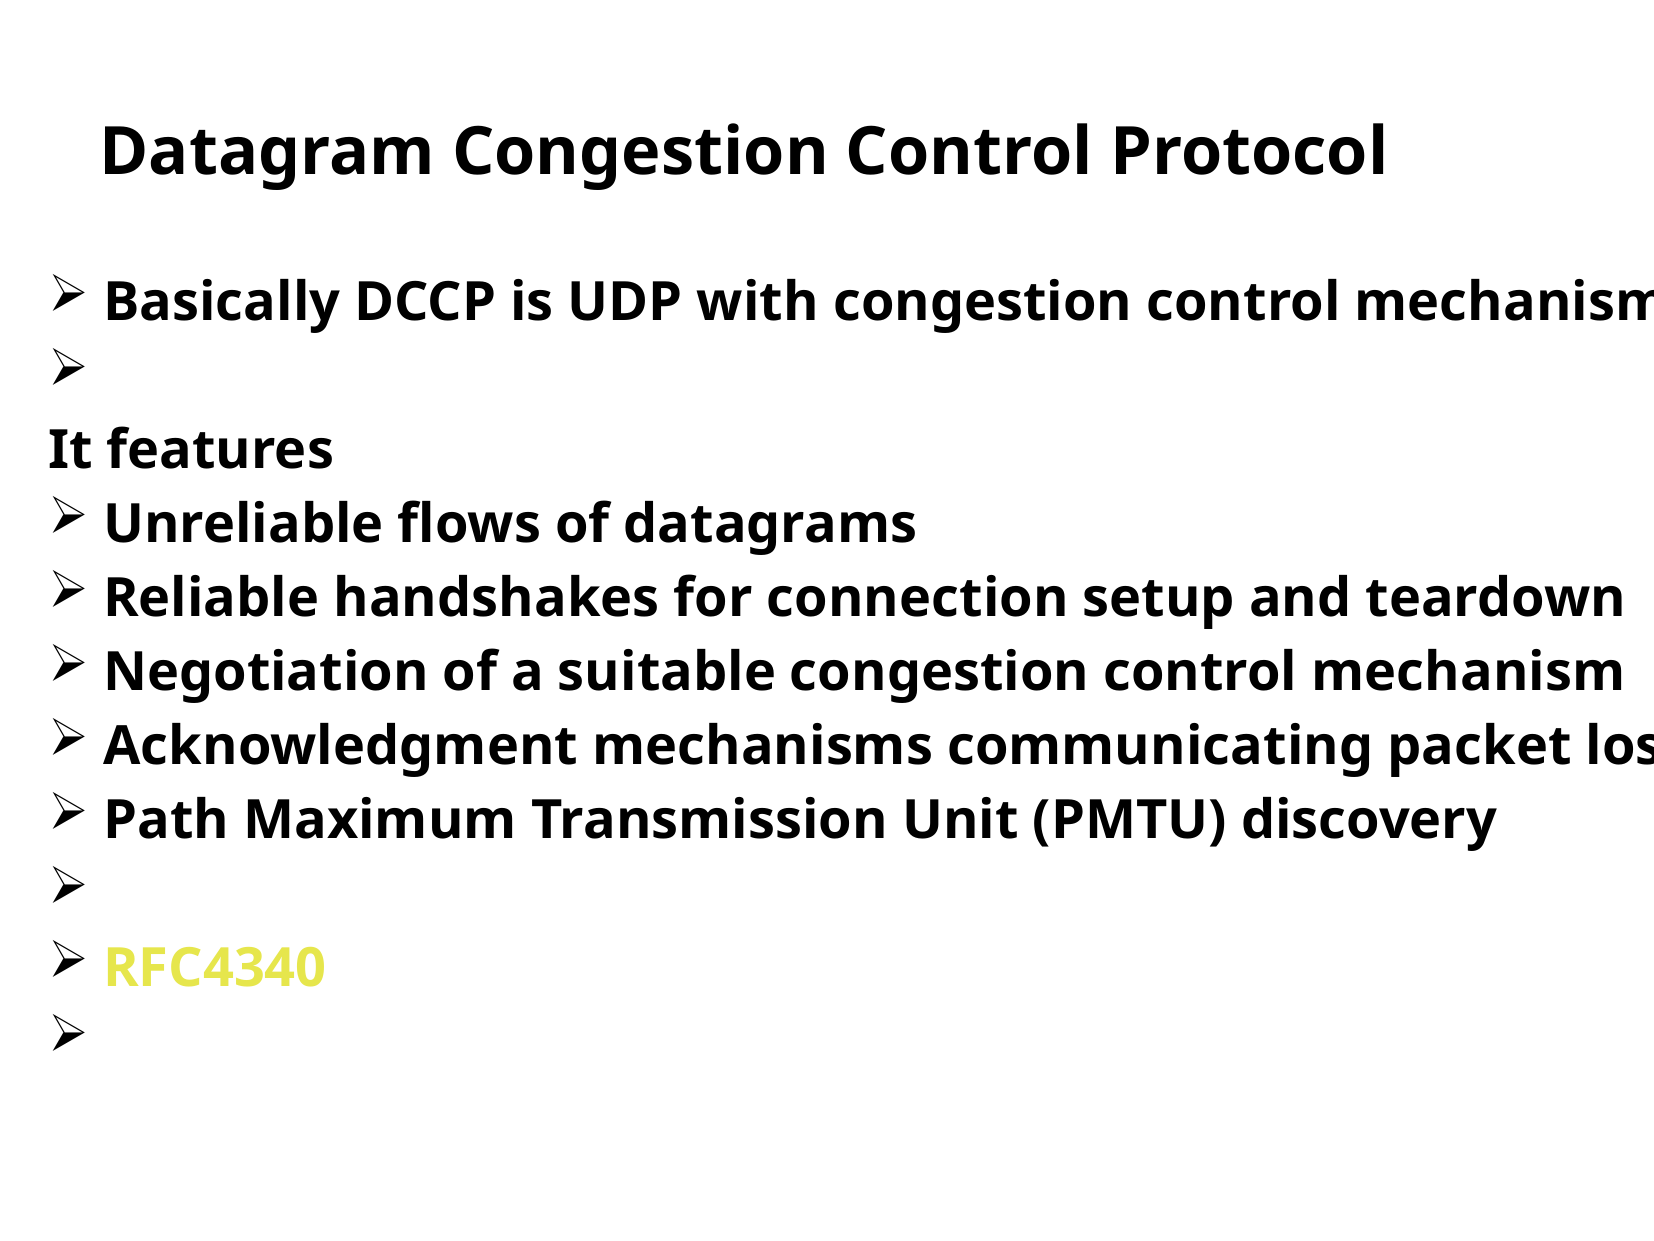

# Datagram Congestion Control Protocol
 Basically DCCP is UDP with congestion control mechanism
It features
 Unreliable flows of datagrams
 Reliable handshakes for connection setup and teardown
 Negotiation of a suitable congestion control mechanism
 Acknowledgment mechanisms communicating packet loss
 Path Maximum Transmission Unit (PMTU) discovery
 RFC4340